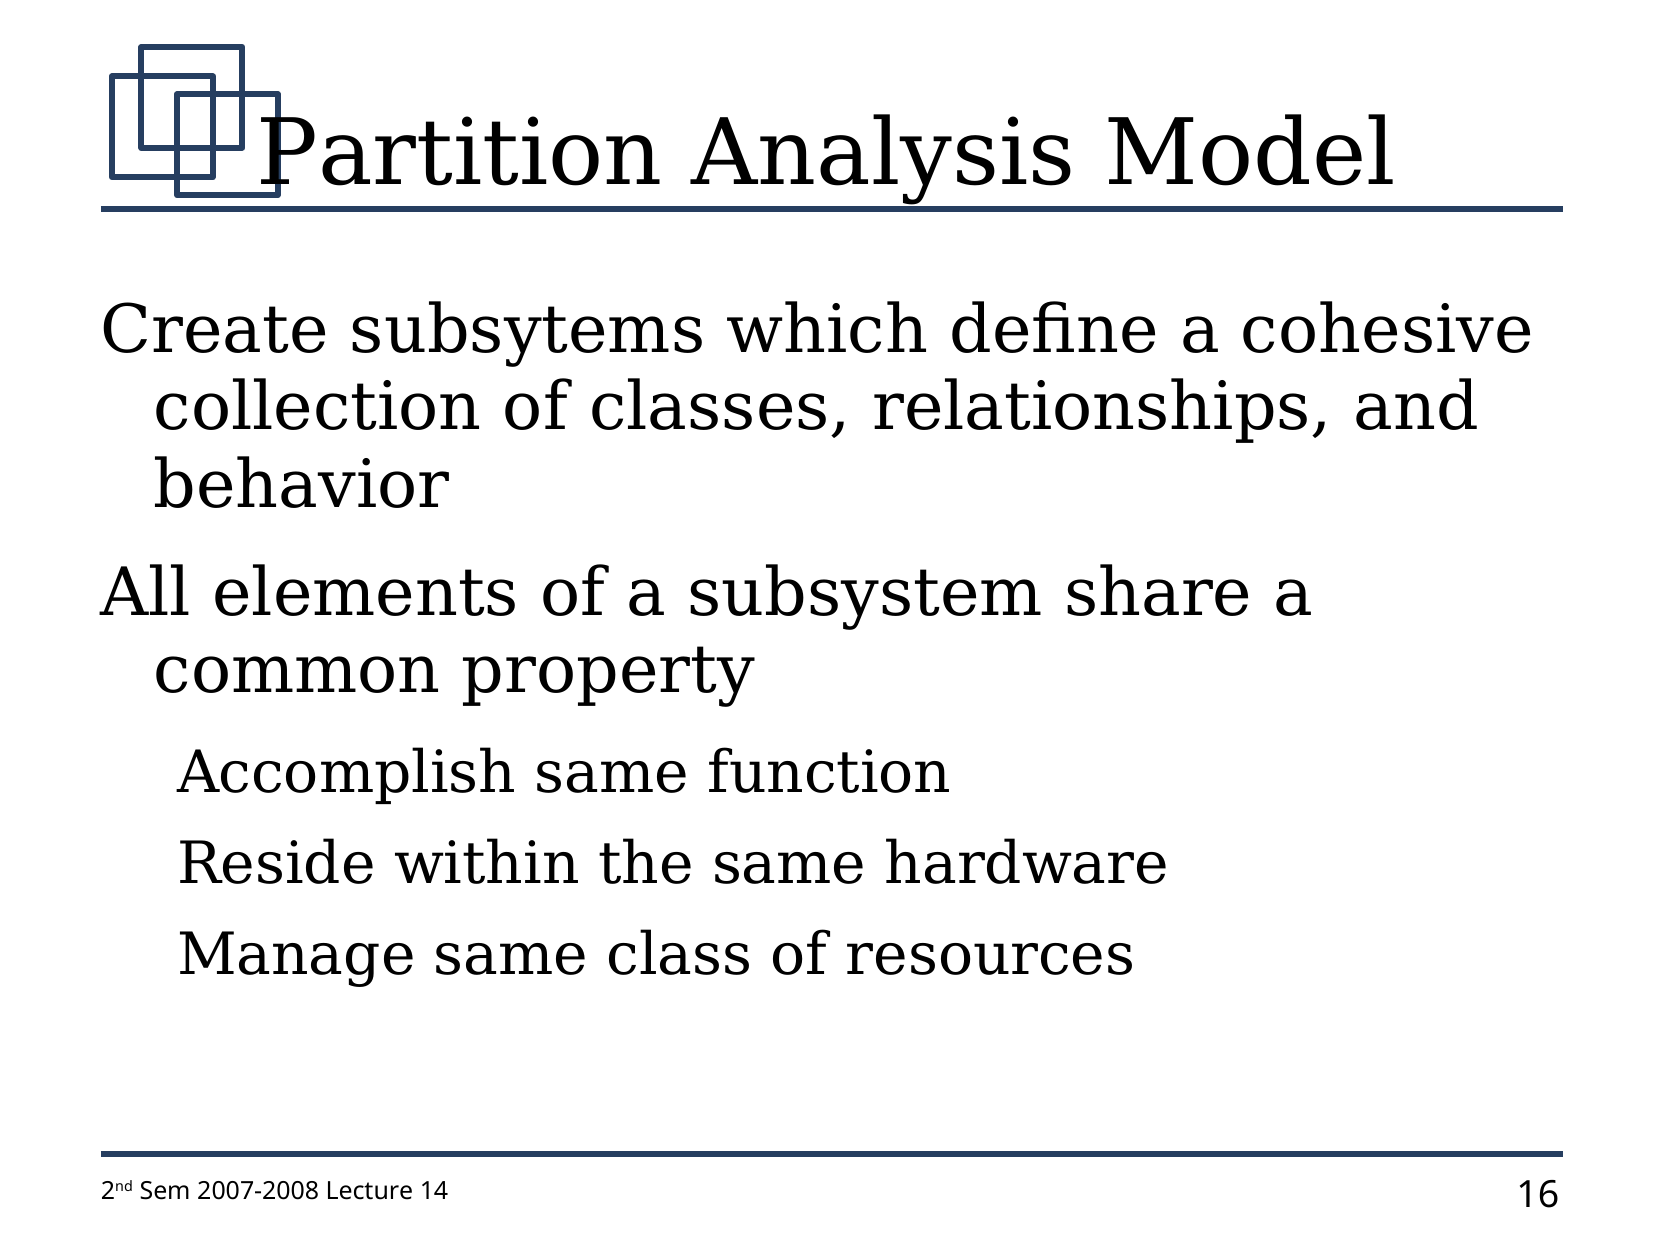

# Partition Analysis Model
Create subsytems which define a cohesive collection of classes, relationships, and behavior
All elements of a subsystem share a common property
Accomplish same function
Reside within the same hardware
Manage same class of resources